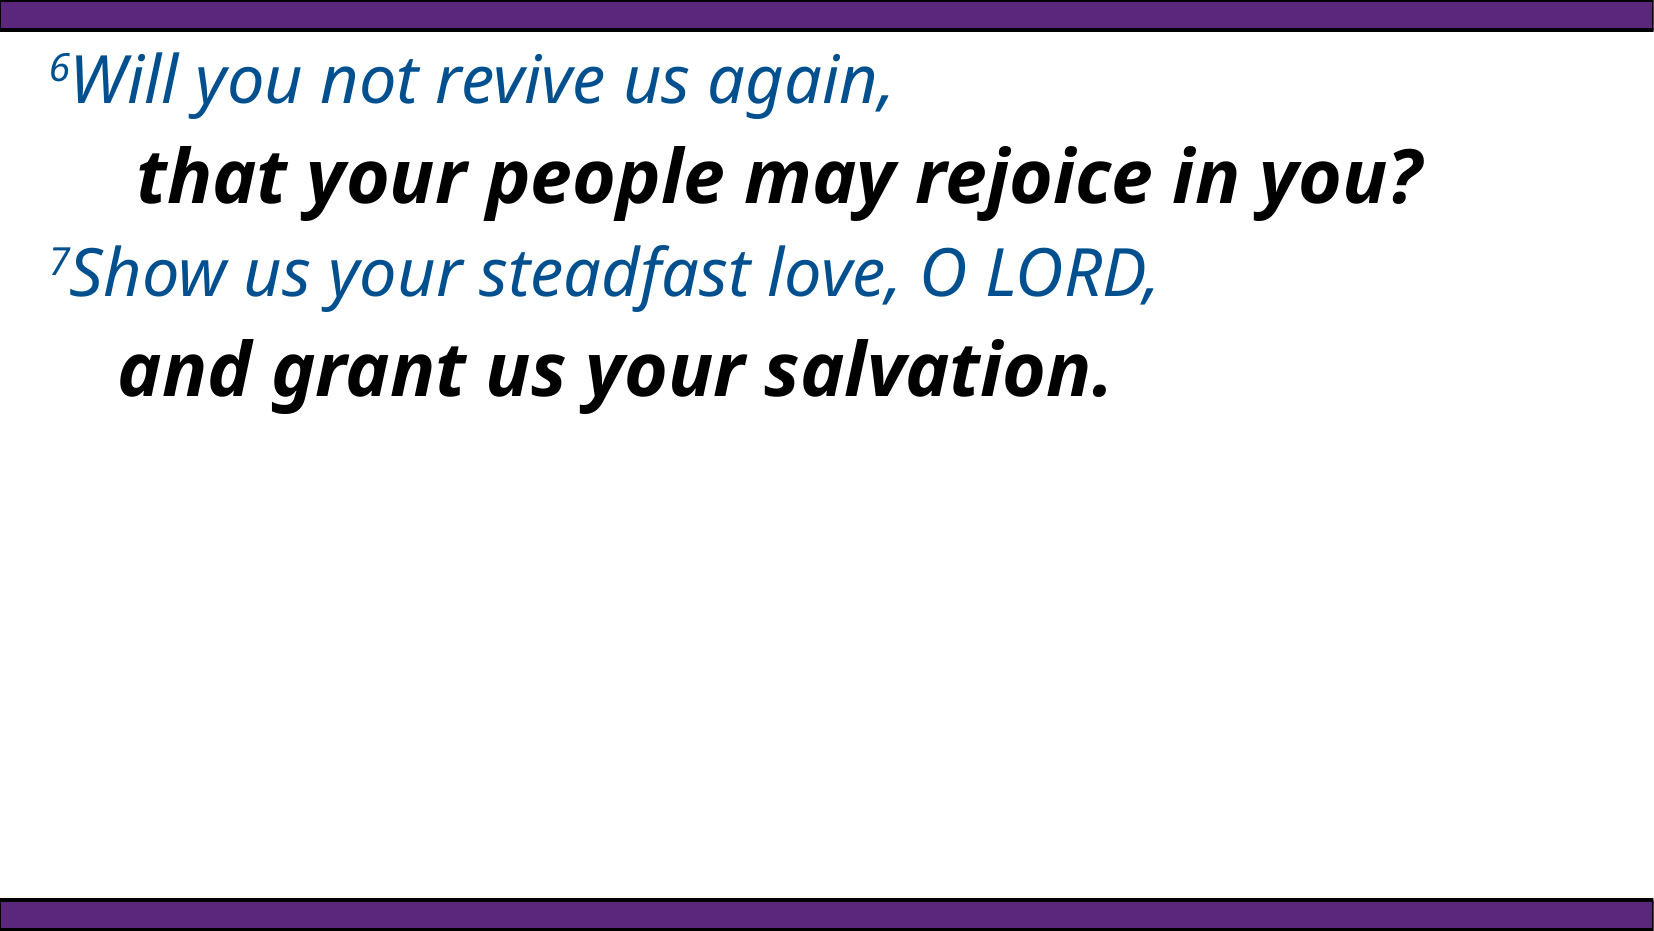

6Will you not revive us again,
 that your people may rejoice in you?
7Show us your steadfast love, O LORD,
 and grant us your salvation.